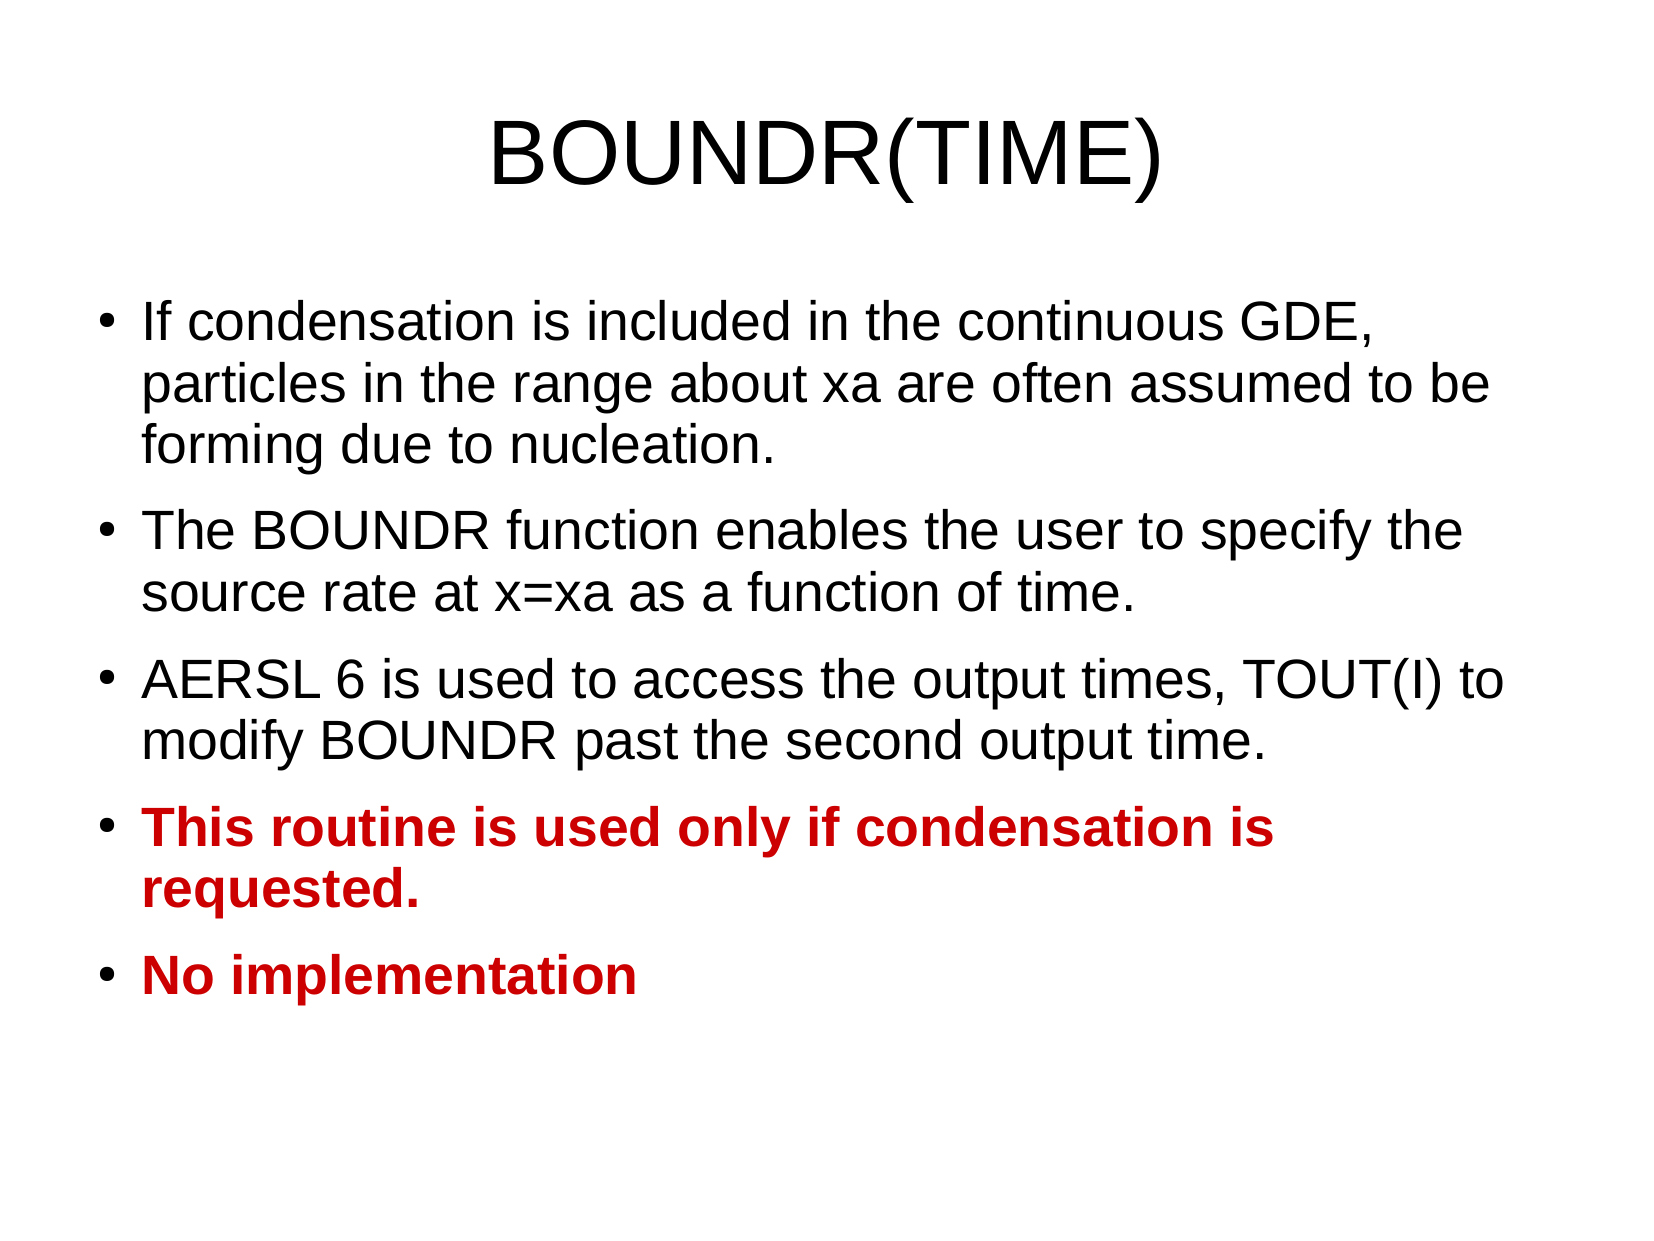

# BOUNDR(TIME)
If condensation is included in the continuous GDE, particles in the range about xa are often assumed to be forming due to nucleation.
The BOUNDR function enables the user to specify the source rate at x=xa as a function of time.
AERSL 6 is used to access the output times, TOUT(I) to modify BOUNDR past the second output time.
This routine is used only if condensation is requested.
No implementation